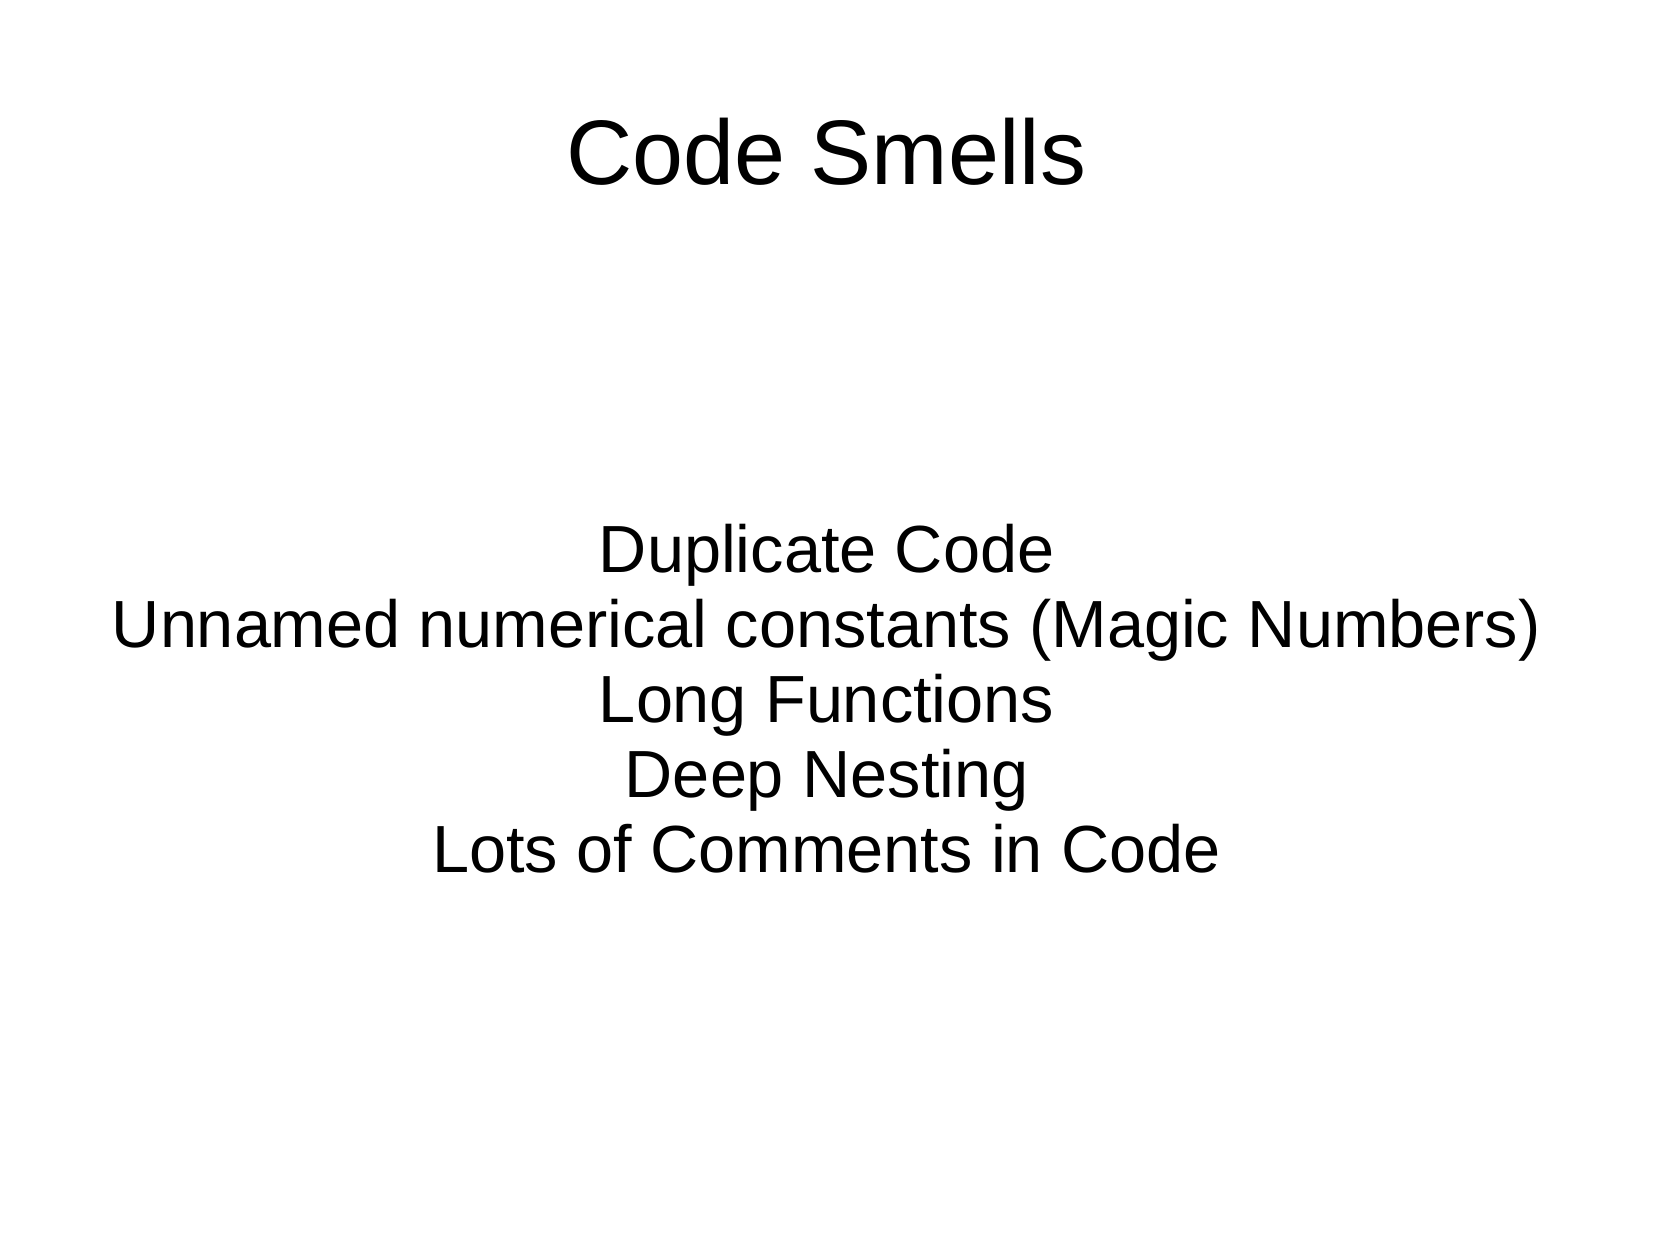

# Code Smells
Duplicate Code
Unnamed numerical constants (Magic Numbers)
Long Functions
Deep Nesting
Lots of Comments in Code